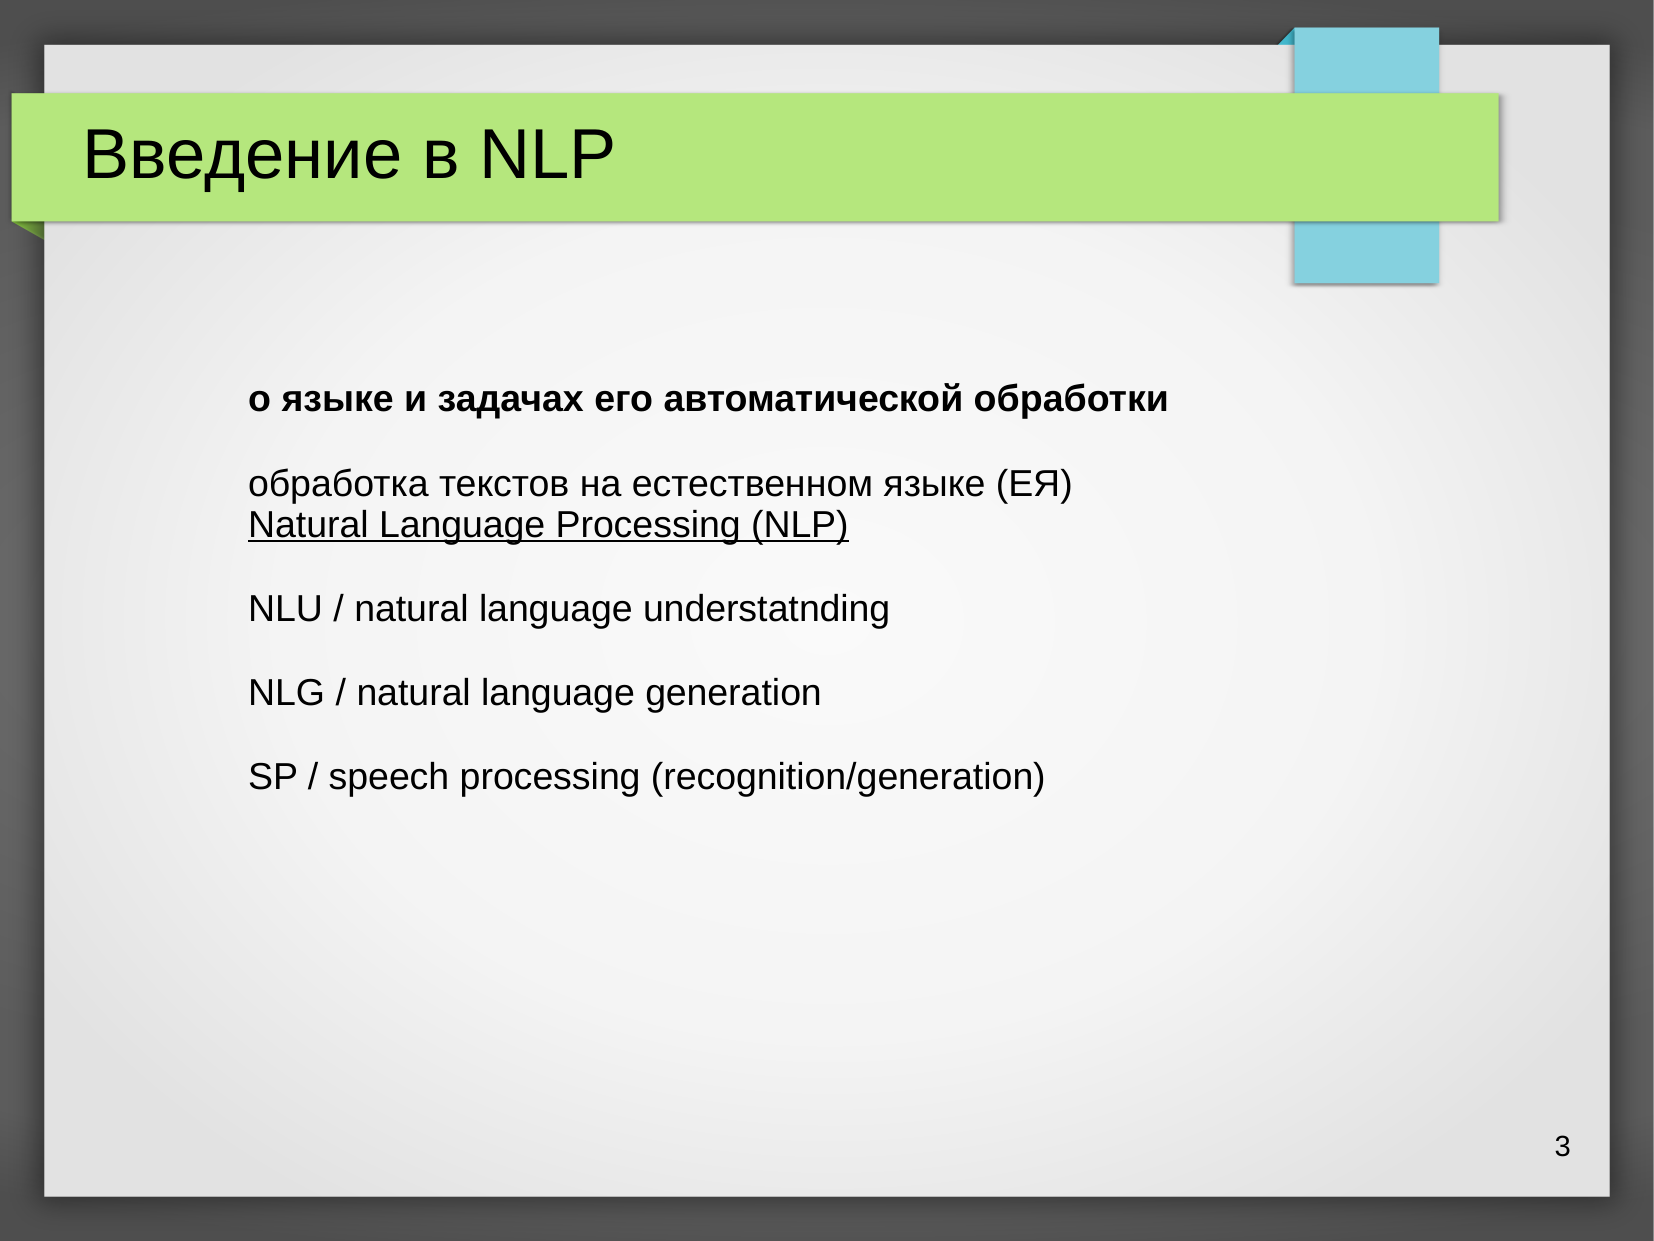

# Введение в NLP
о языке и задачах его автоматической обработки
обработка текстов на естественном языке (ЕЯ)
Natural Language Processing (NLP)
NLU / natural language understatnding
NLG / natural language generation
SP / speech processing (recognition/generation)
3